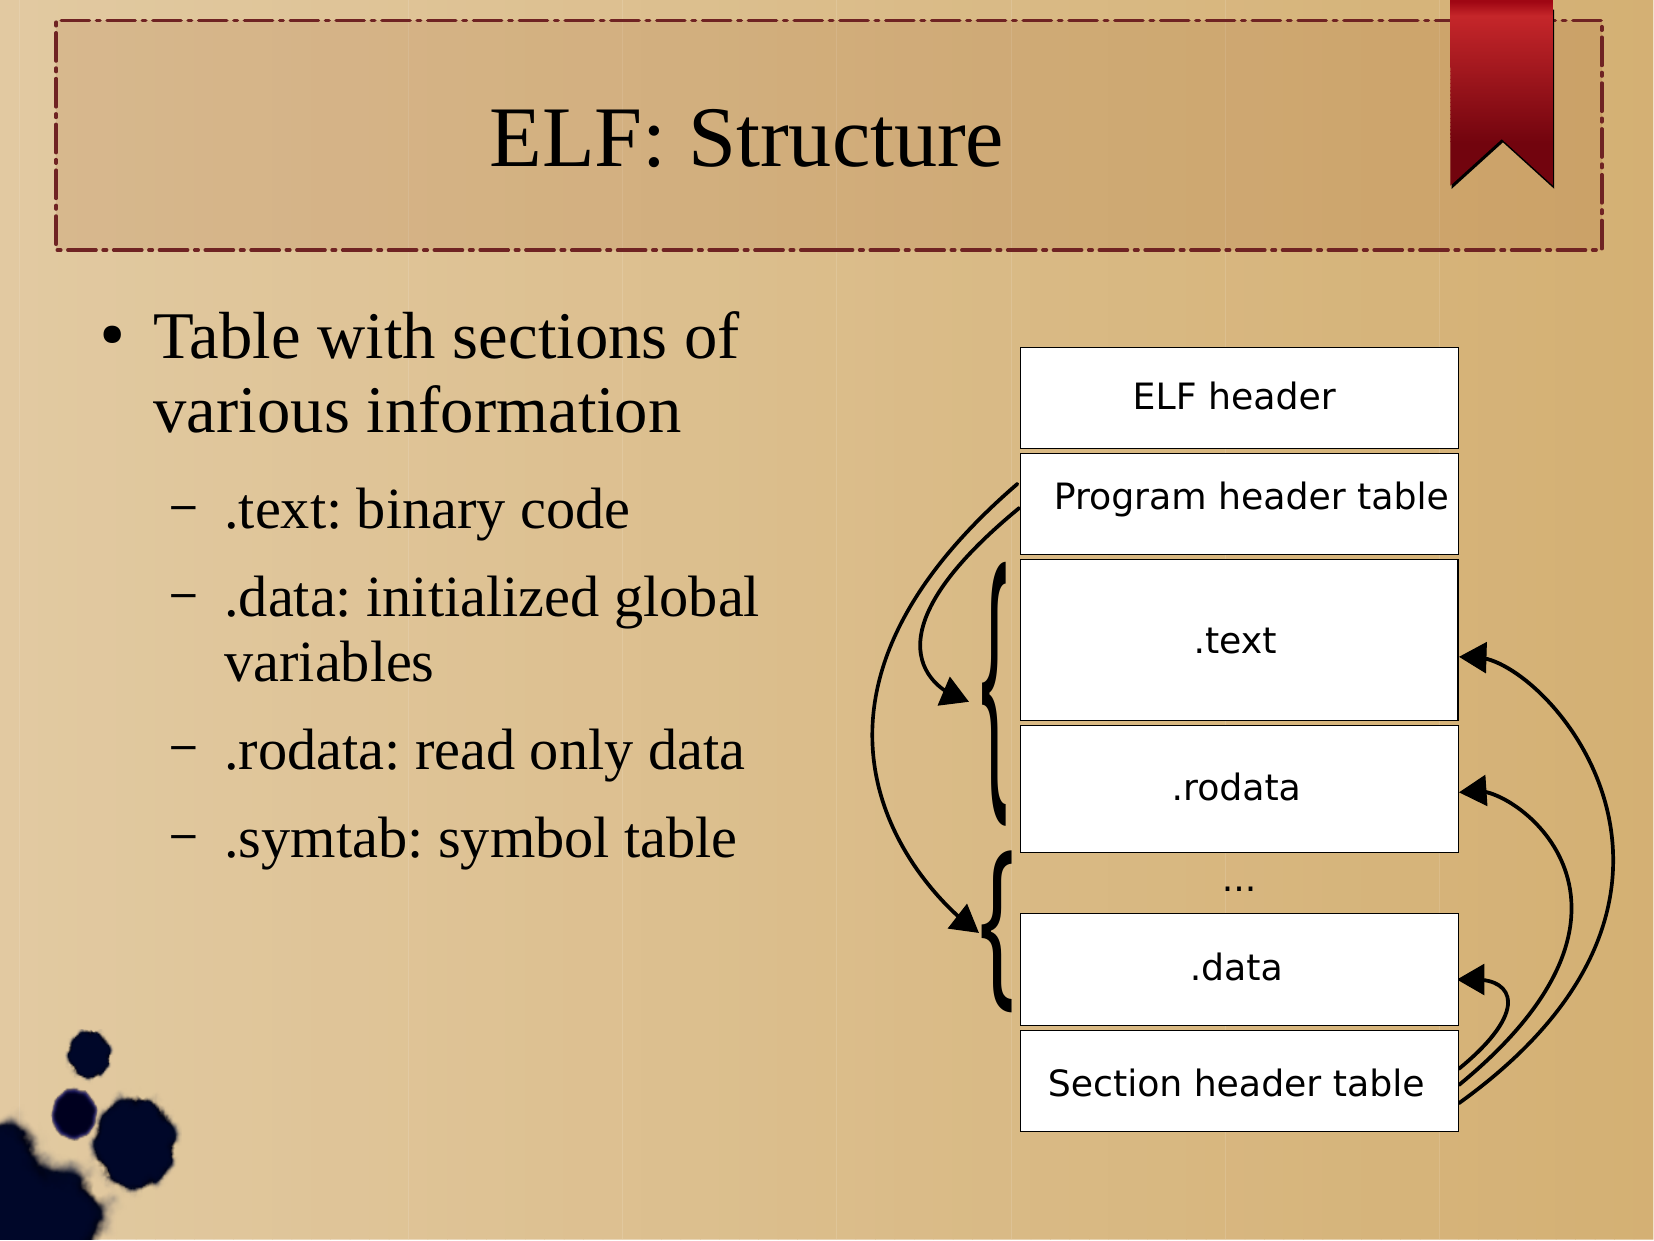

# ELF: Structure
Table with sections of various information
.text: binary code
.data: initialized global variables
.rodata: read only data
.symtab: symbol table